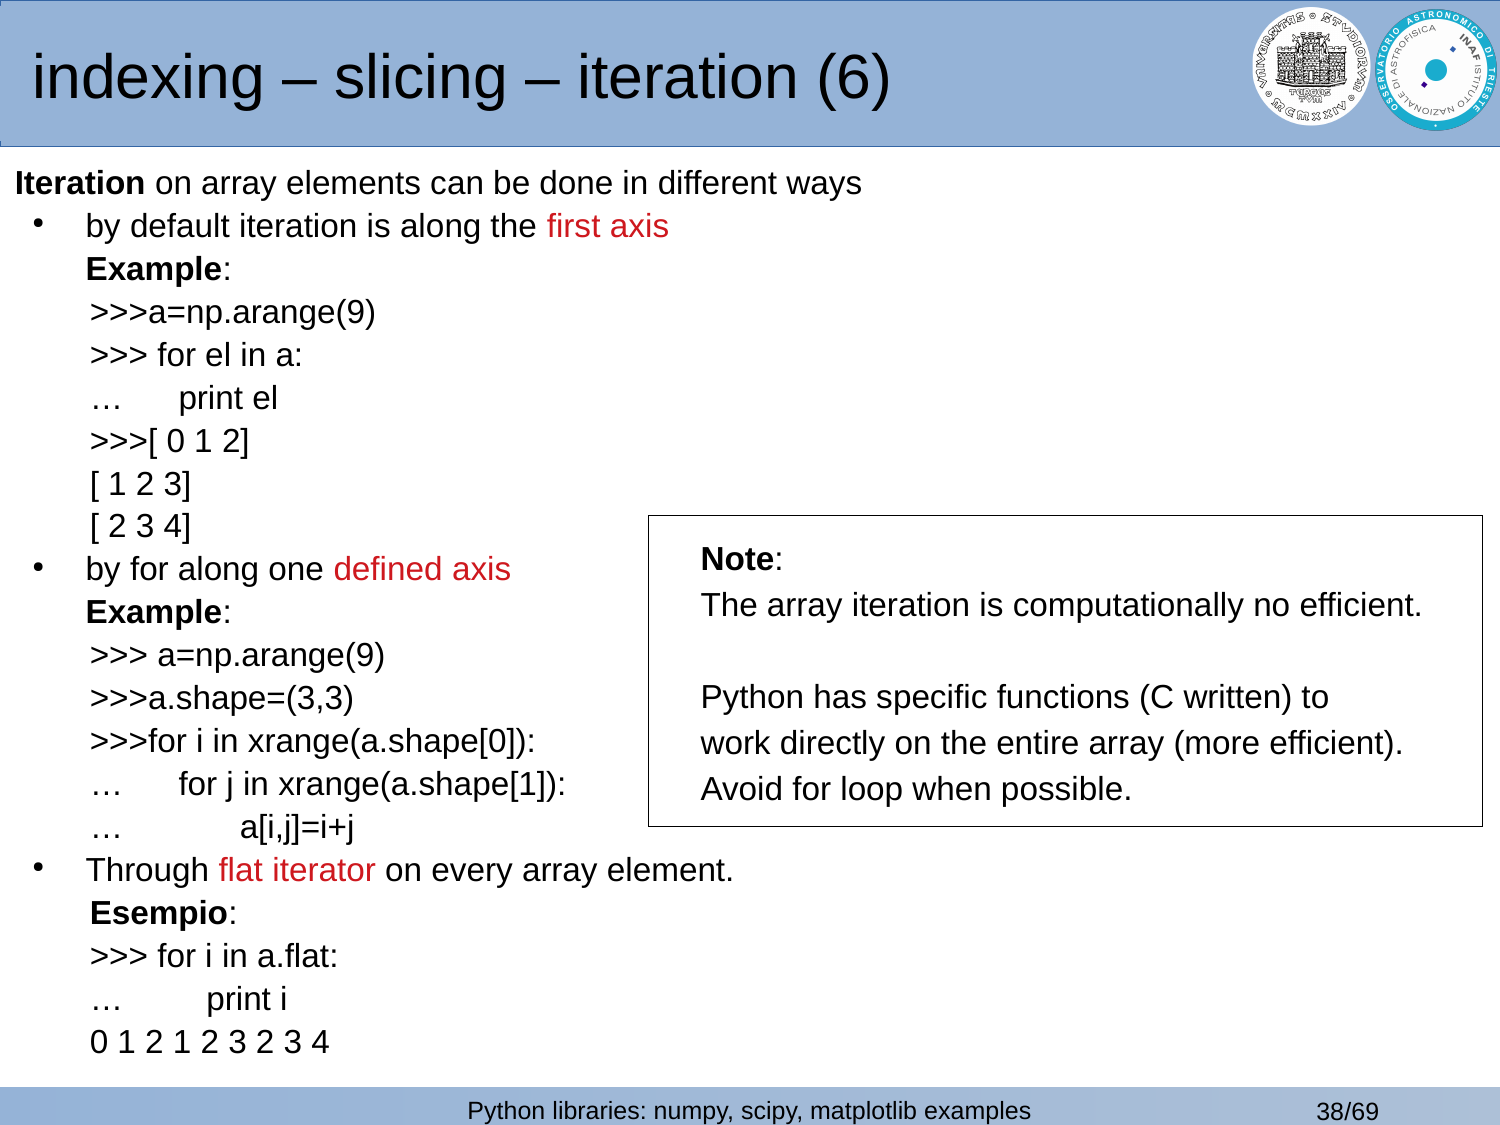

indexing – slicing – iteration (6)
# Iteration on array elements can be done in different ways
by default iteration is along the first axis
Example:
 	>>>a=np.arange(9)
 	>>> for el in a:
 	… print el
 	>>>[ 0 1 2]
 	[ 1 2 3]
 	[ 2 3 4]
by for along one defined axis
Example:
 	>>> a=np.arange(9)
 	>>>a.shape=(3,3)
 	>>>for i in xrange(a.shape[0]):
 	… for j in xrange(a.shape[1]):
 	… 		a[i,j]=i+j
Through flat iterator on every array element.
 	Esempio:
 	>>> for i in a.flat:
 	… print i
 	0 1 2 1 2 3 2 3 4
Note:
The array iteration is computationally no efficient.
Python has specific functions (C written) to
work directly on the entire array (more efficient).
Avoid for loop when possible.